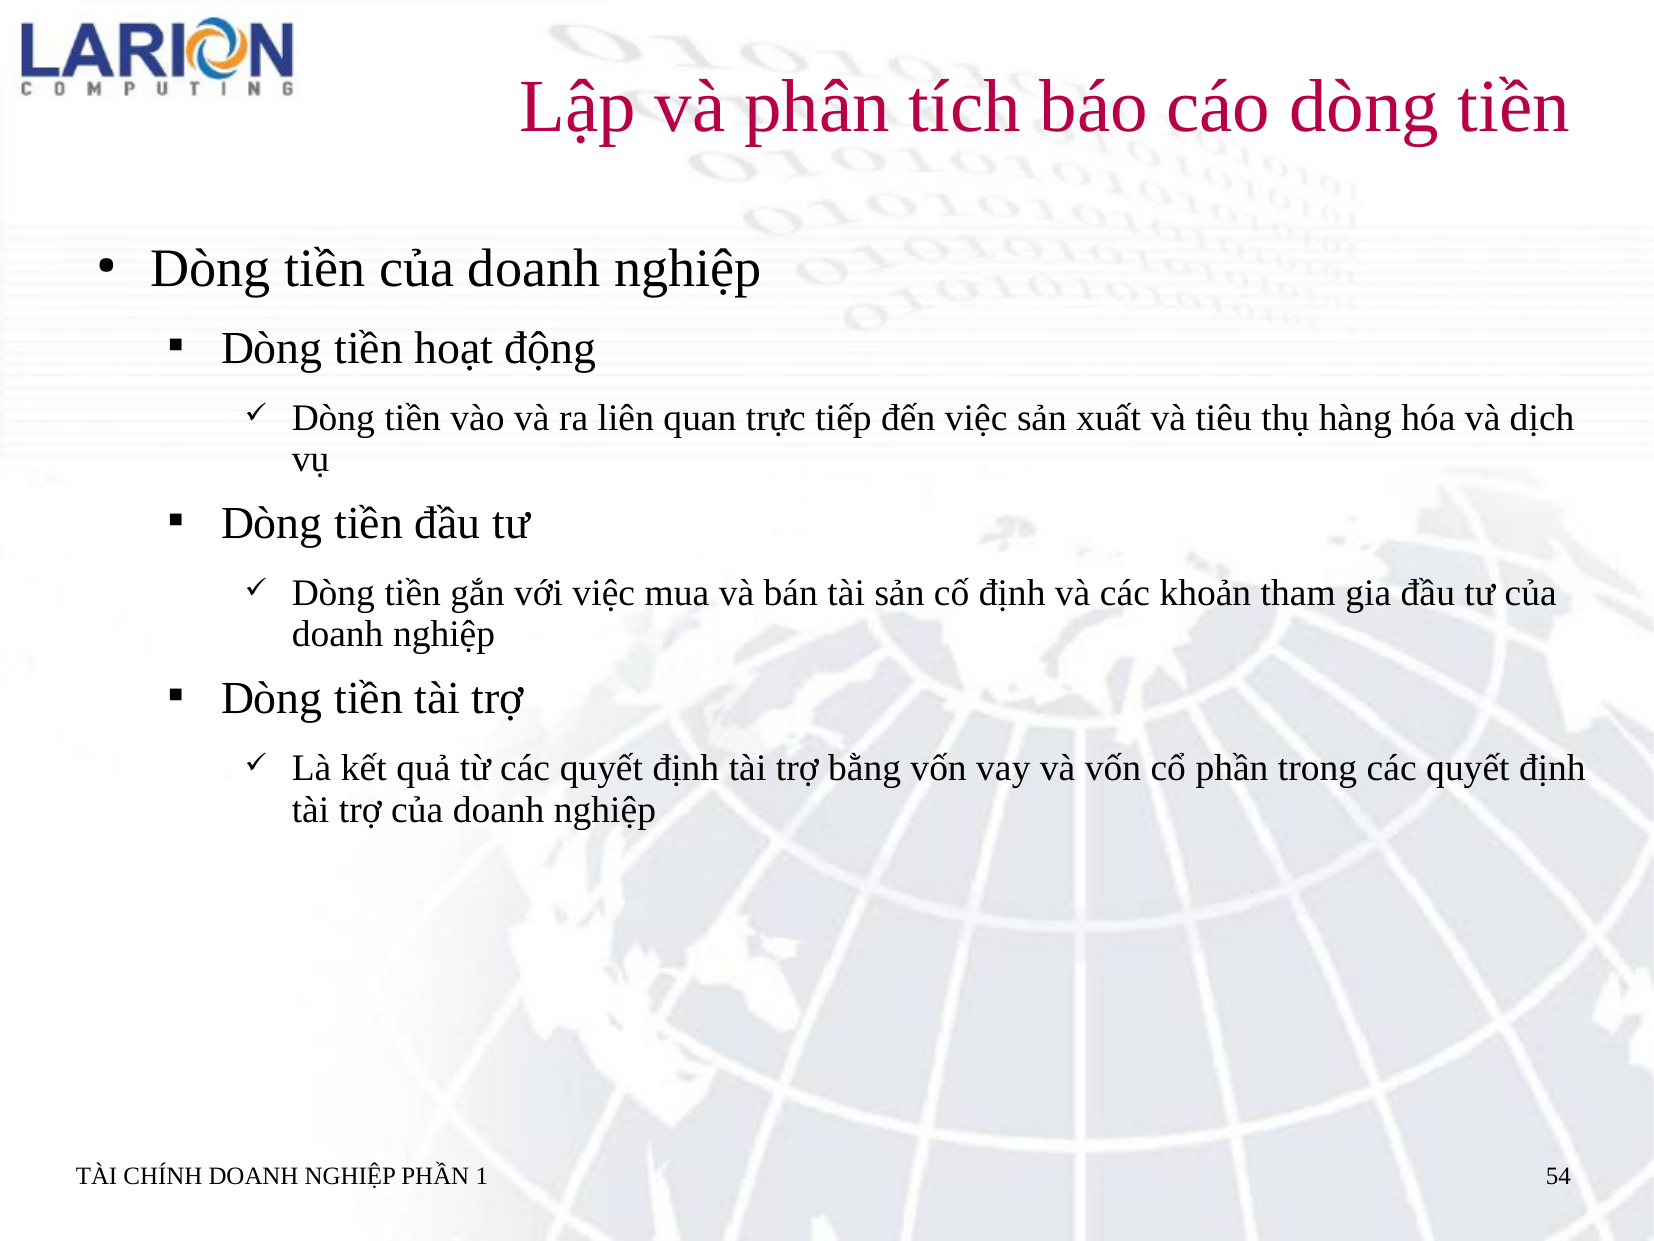

# Lập và phân tích báo cáo dòng tiền
Dòng tiền của doanh nghiệp
Dòng tiền hoạt động
Dòng tiền vào và ra liên quan trực tiếp đến việc sản xuất và tiêu thụ hàng hóa và dịch vụ
Dòng tiền đầu tư
Dòng tiền gắn với việc mua và bán tài sản cố định và các khoản tham gia đầu tư của doanh nghiệp
Dòng tiền tài trợ
Là kết quả từ các quyết định tài trợ bằng vốn vay và vốn cổ phần trong các quyết định tài trợ của doanh nghiệp
TÀI CHÍNH DOANH NGHIỆP PHẦN 1
54